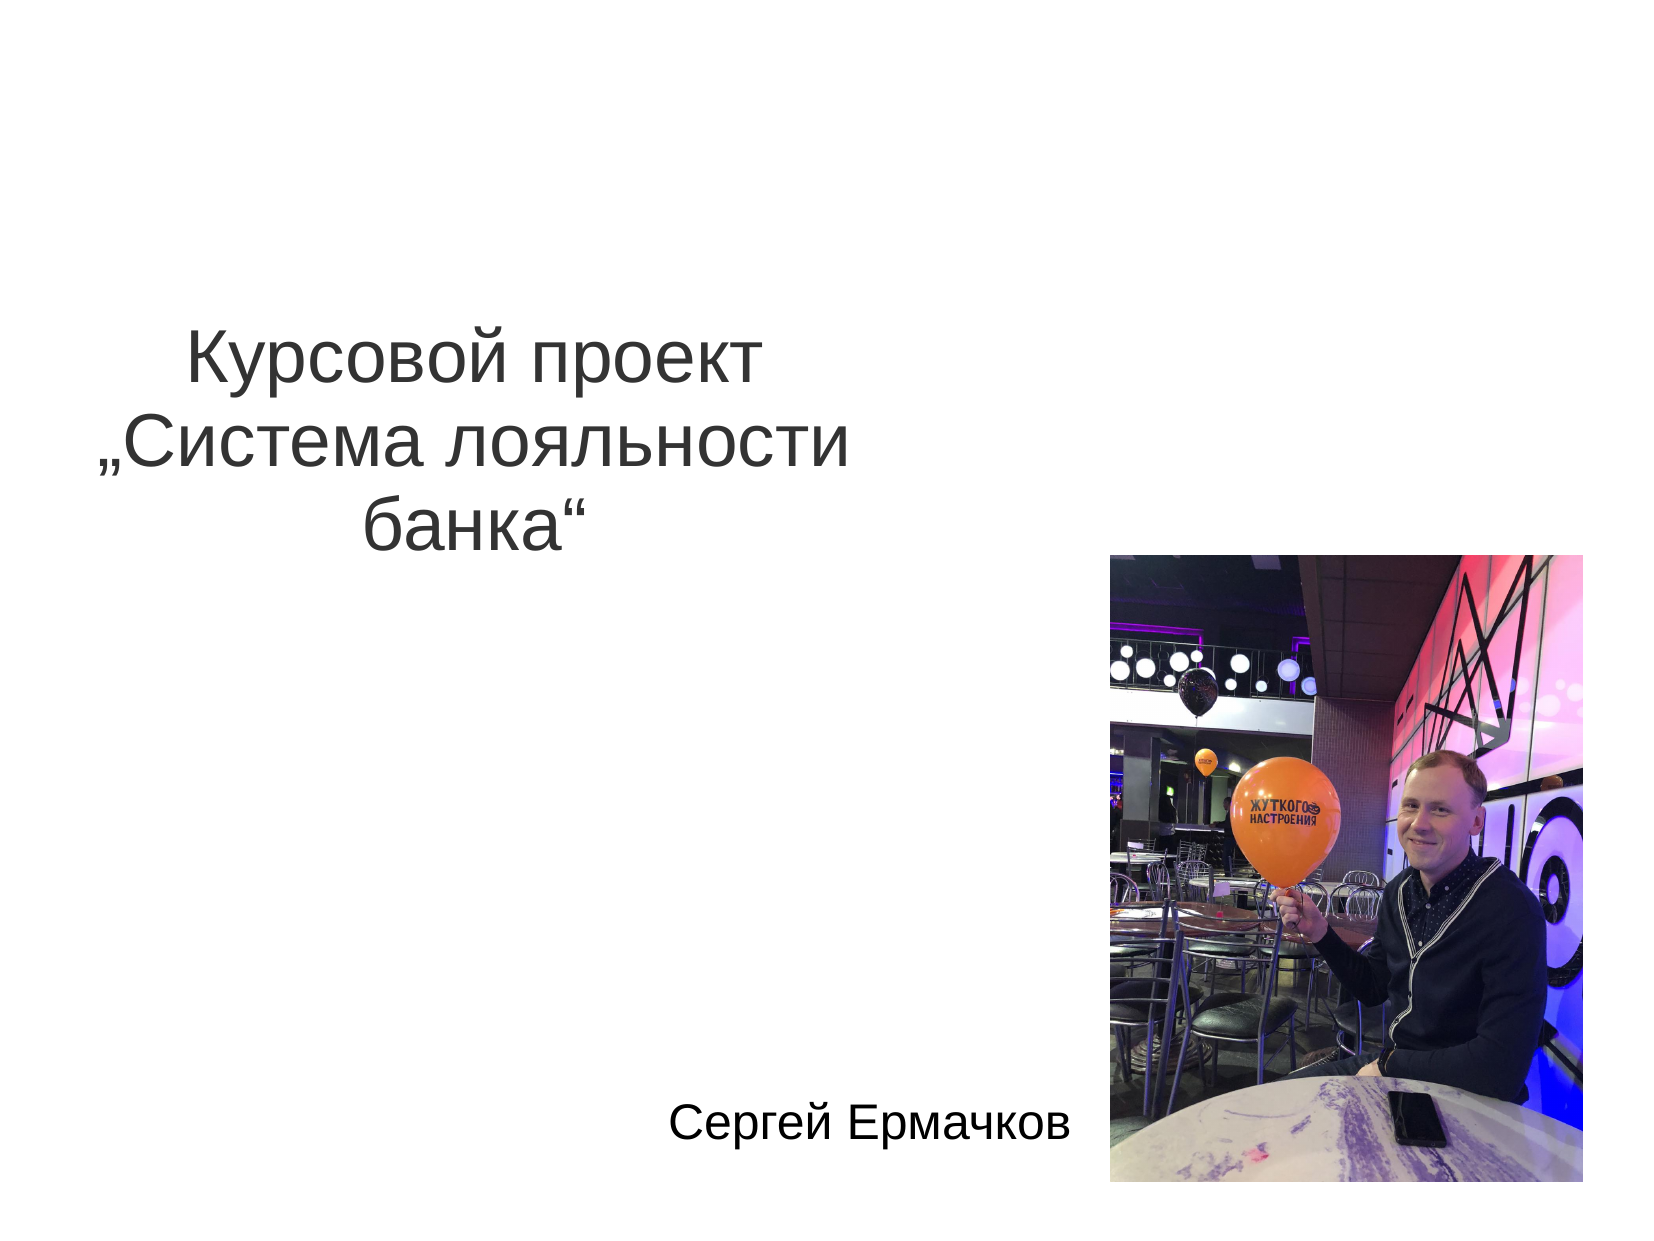

Курсовой проект
„Cистема лояльности банка“
Сергей Ермачков